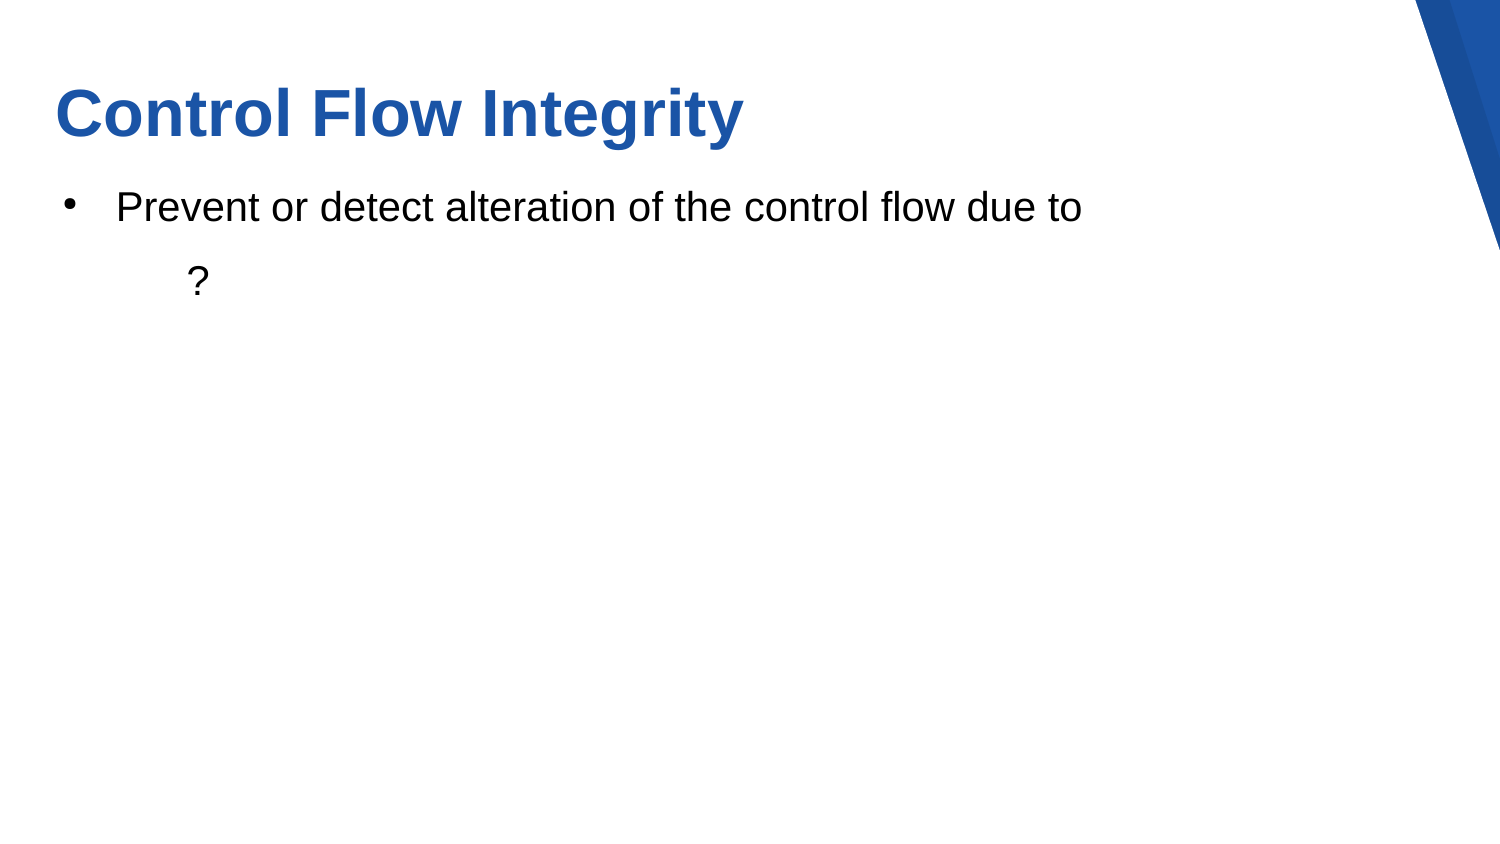

# Control Flow Integrity
Prevent or detect alteration of the control flow due to
?